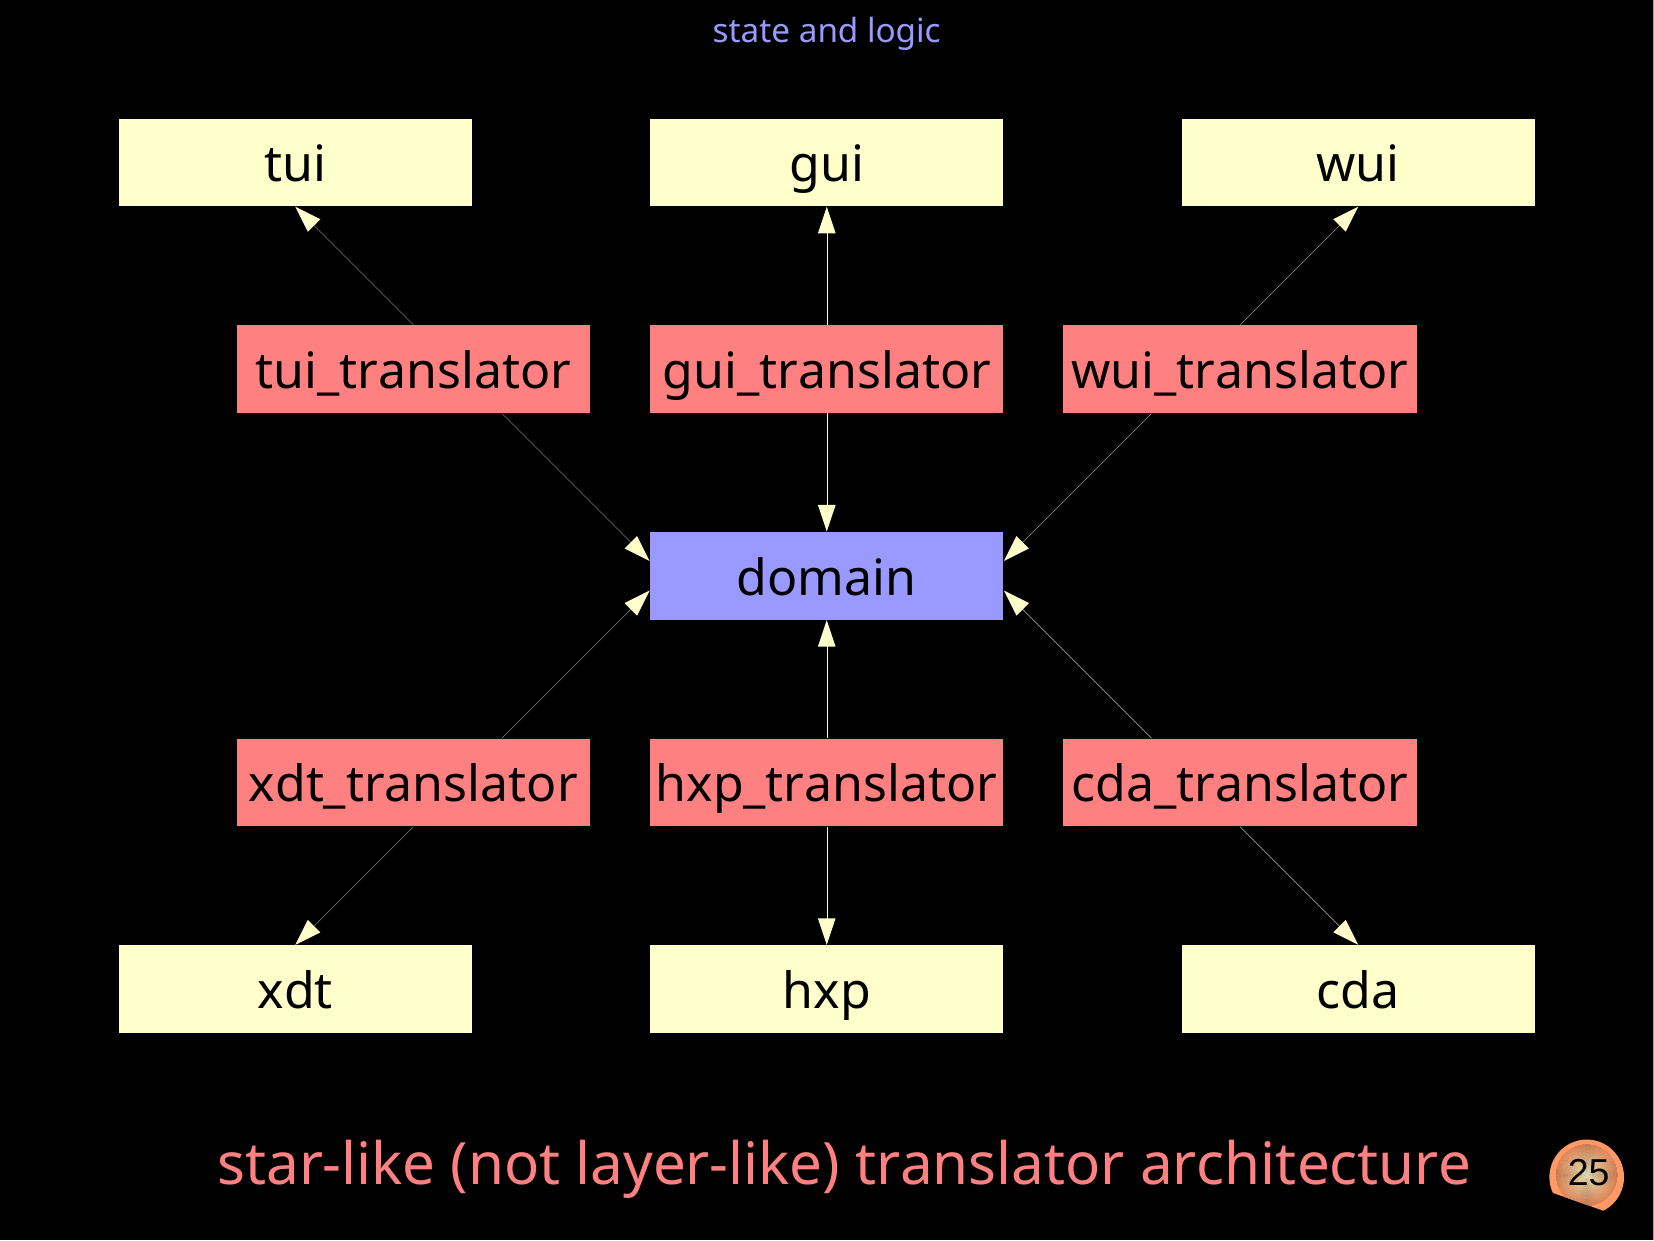

state and logic
tui
gui
wui
tui_translator
gui_translator
wui_translator
domain
xdt_translator
hxp_translator
cda_translator
xdt
hxp
cda
star-like (not layer-like) translator architecture